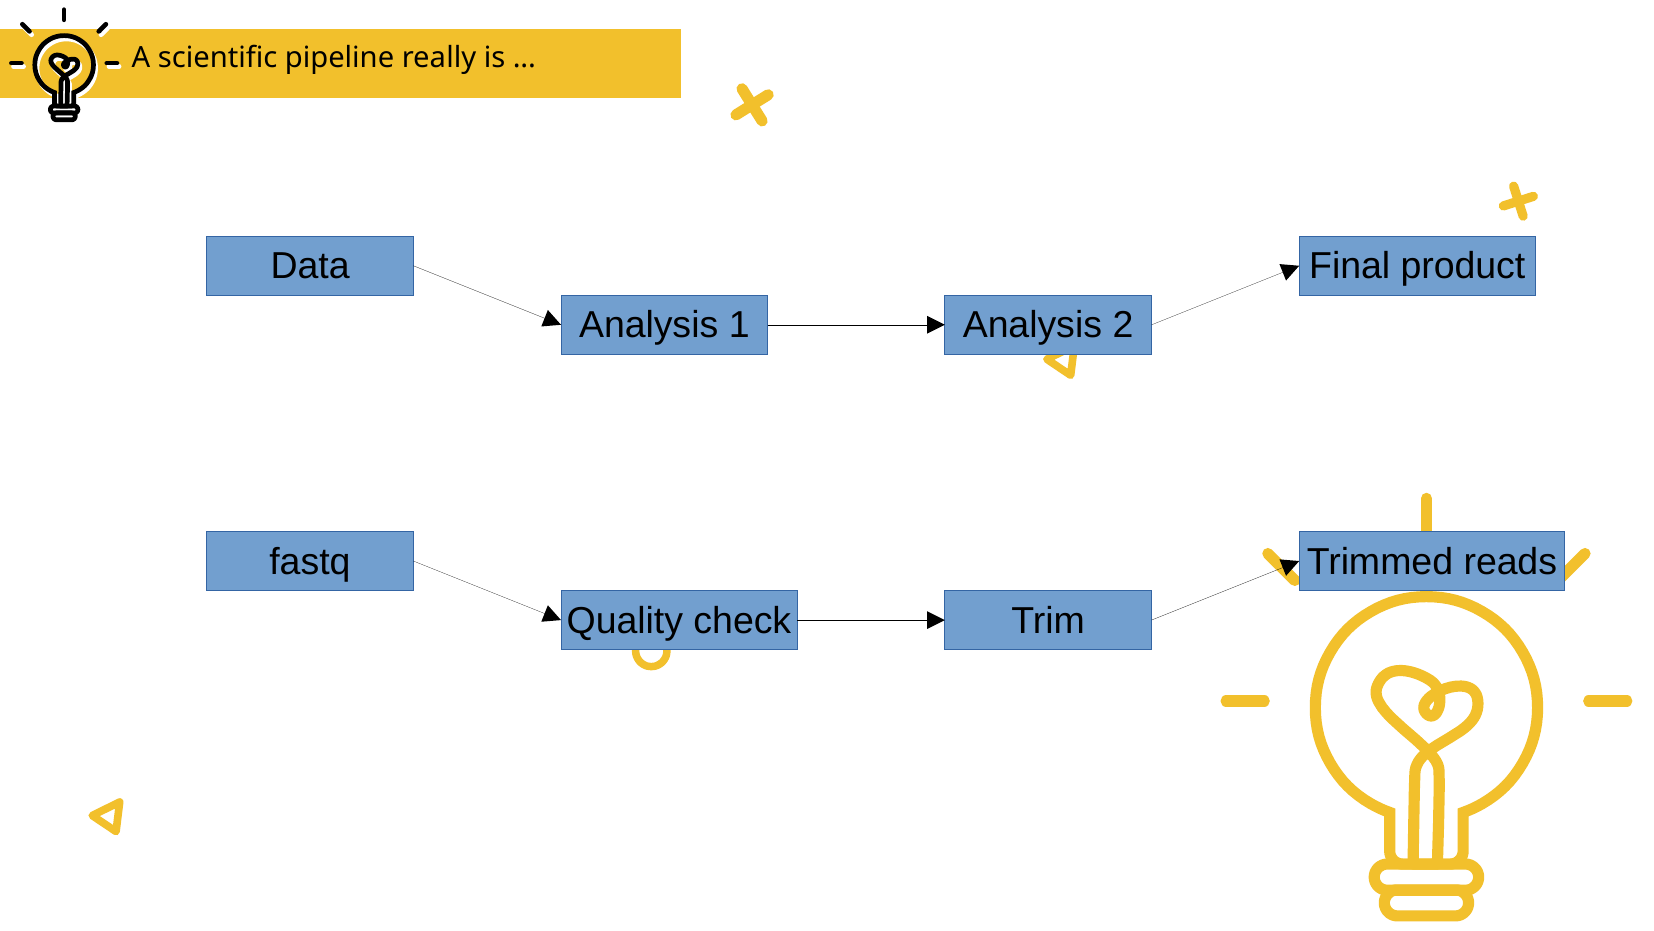

# A scientific pipeline really is ...
Data
Final product
Analysis 1
Analysis 2
fastq
Trimmed reads
Quality check
Trim